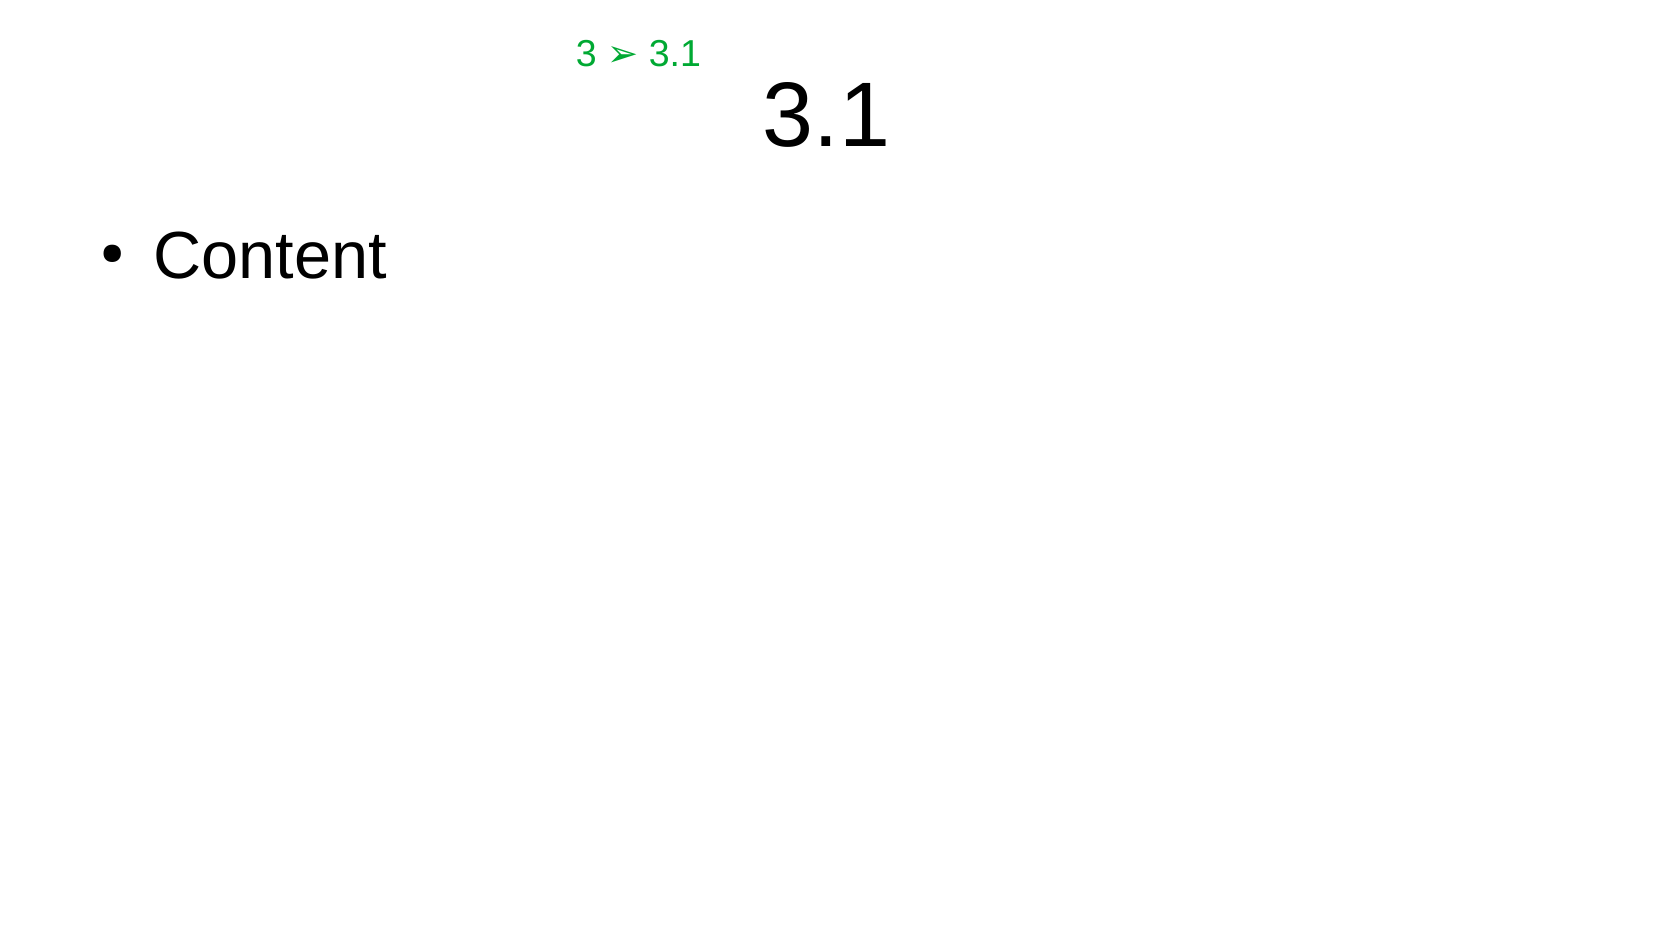

3 ➢ 3.1
# 3.1
Content
#push